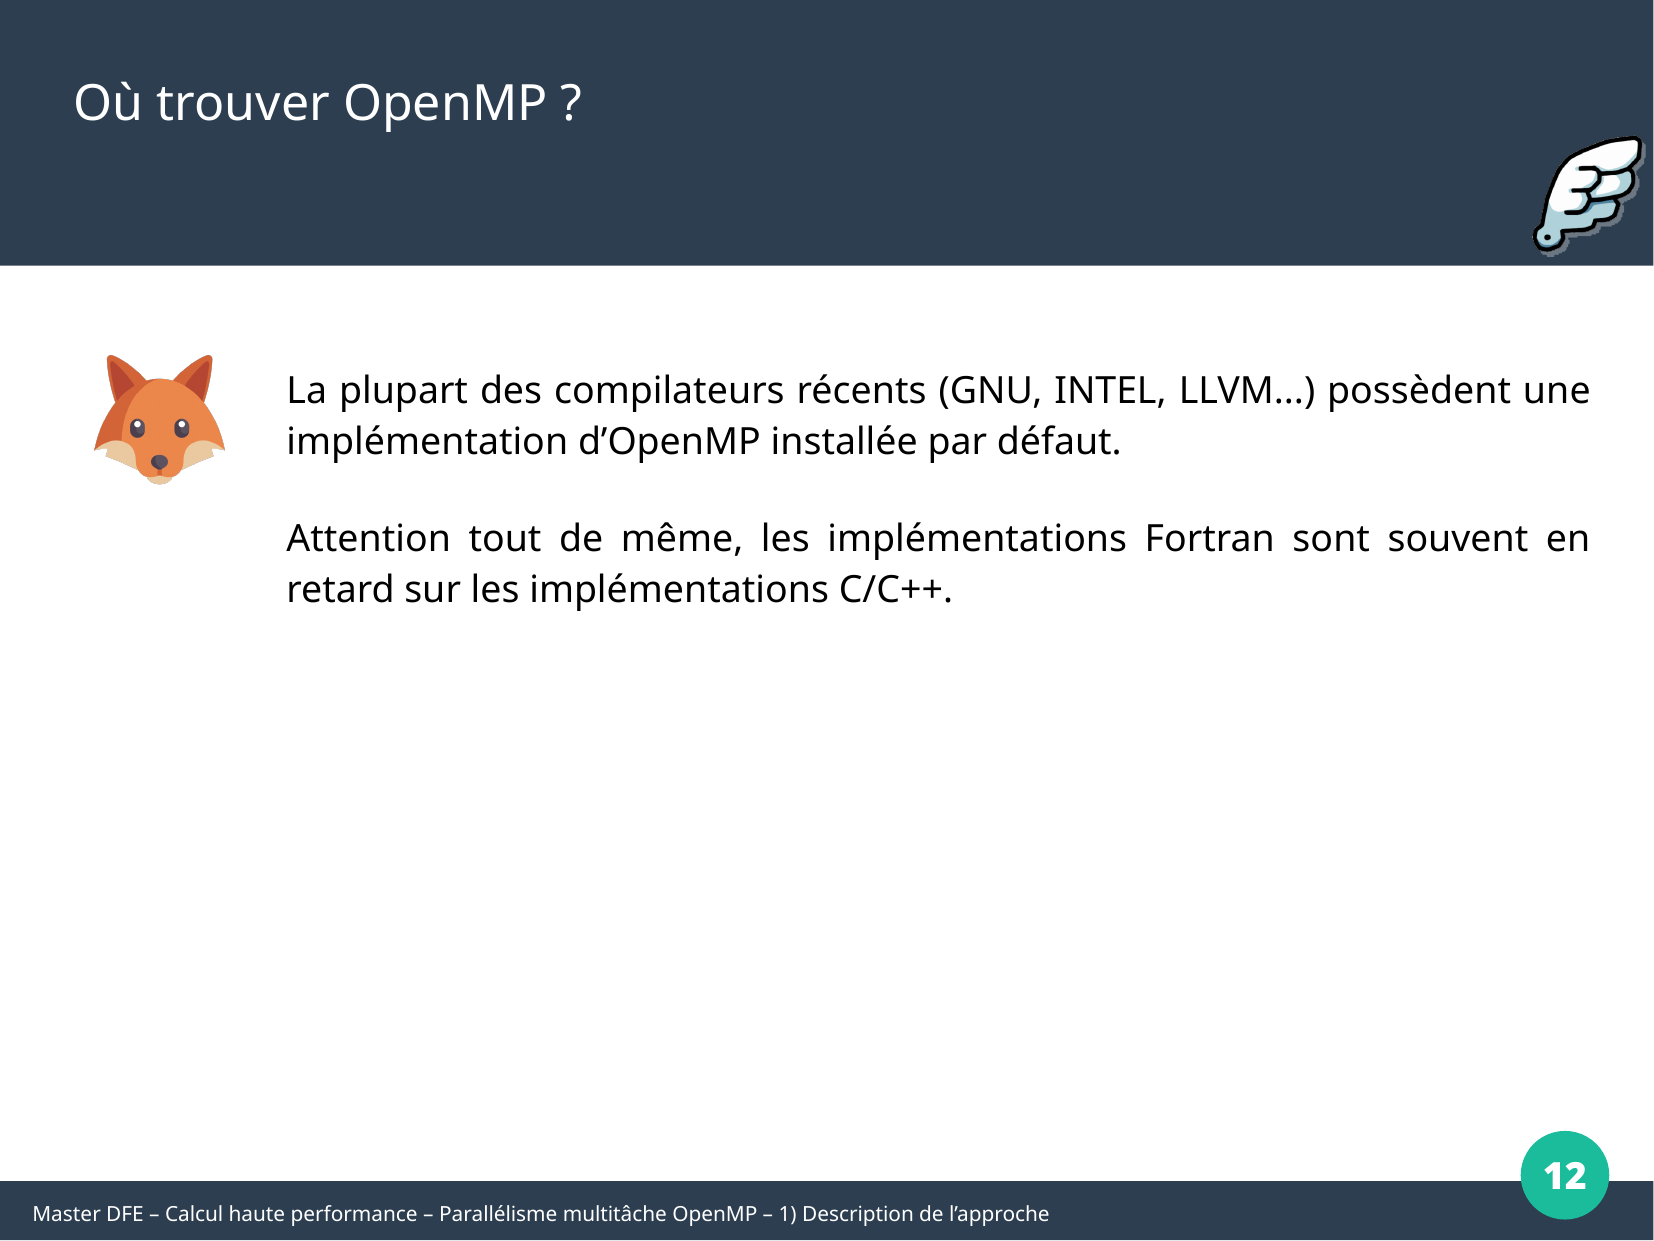

Où trouver OpenMP ?
La plupart des compilateurs récents (GNU, INTEL, LLVM...) possèdent une implémentation d’OpenMP installée par défaut.
Attention tout de même, les implémentations Fortran sont souvent en retard sur les implémentations C/C++.
12
Master DFE – Calcul haute performance – Parallélisme multitâche OpenMP – 1) Description de l’approche